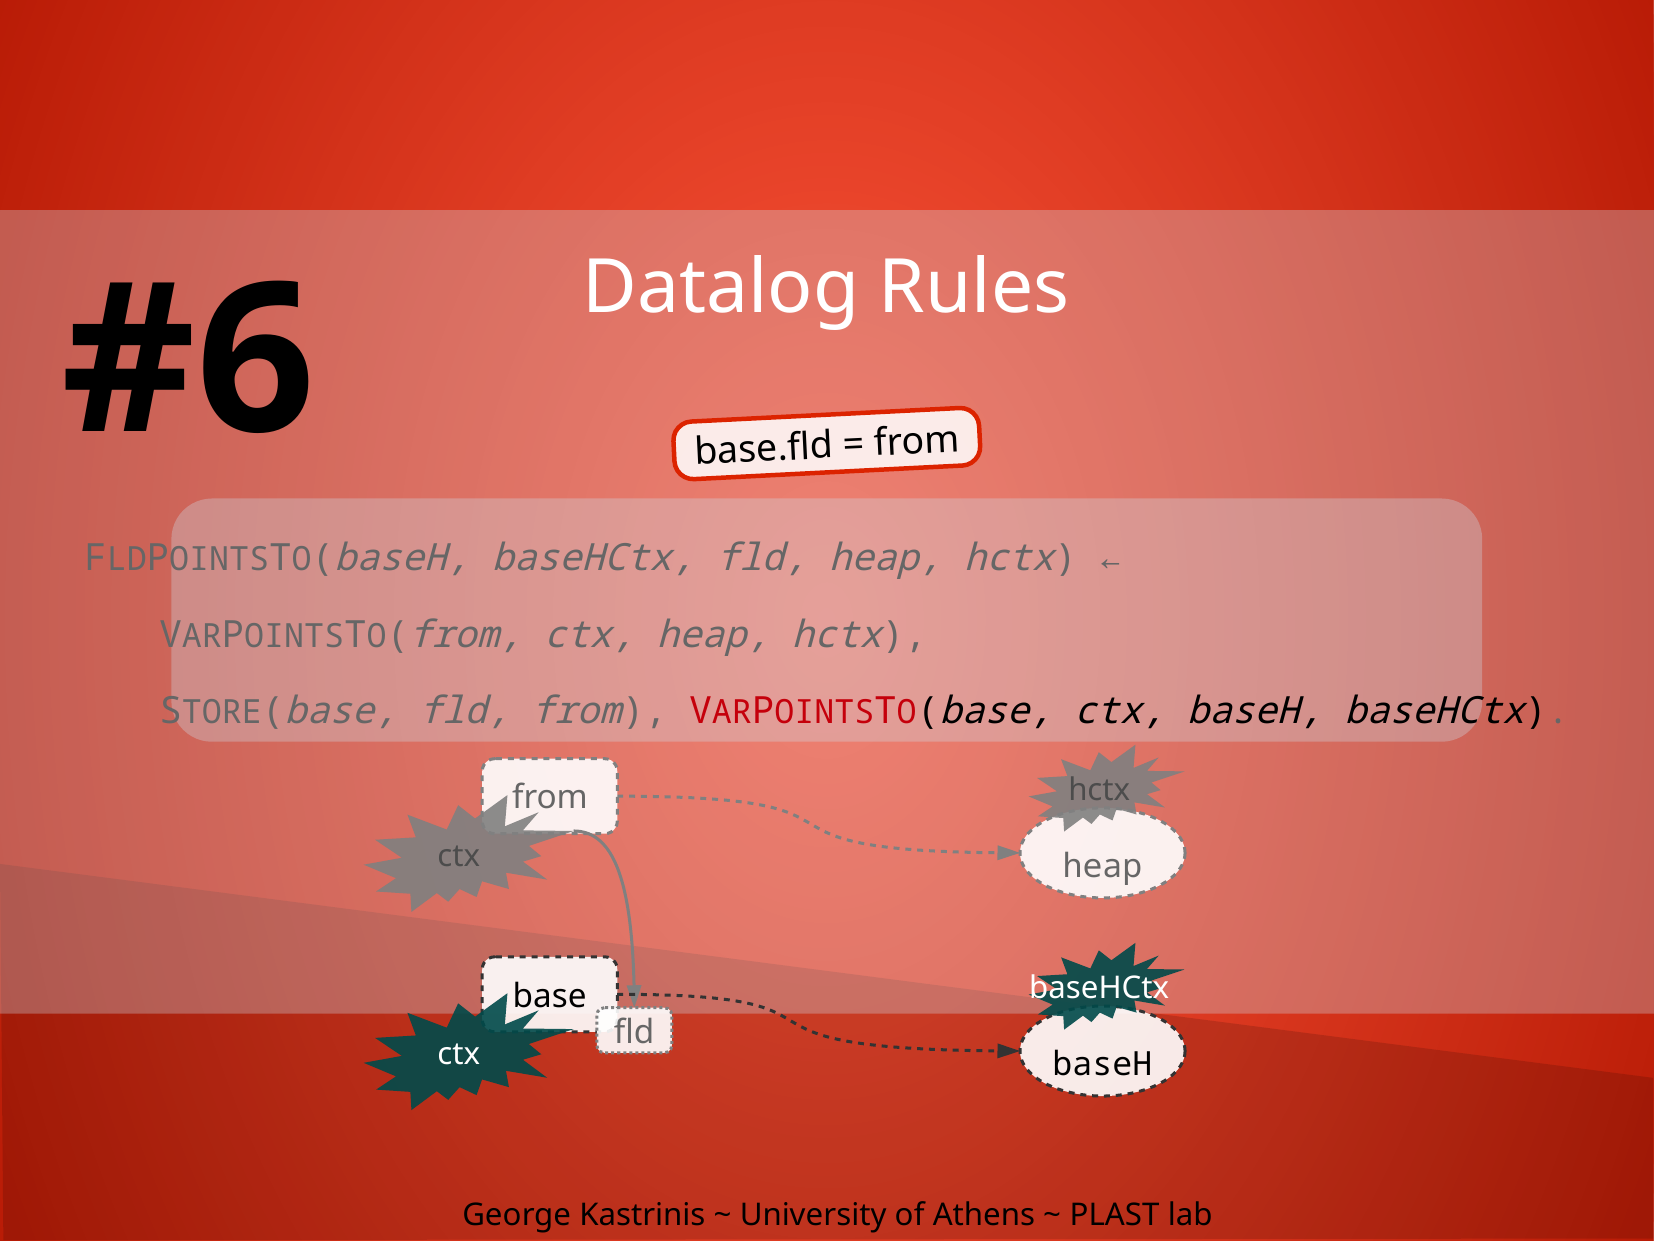

#6
Datalog Rules
base.fld = from
FLDPOINTSTO(baseH, baseHCtx, fld, heap, hctx) ←
	VARPOINTSTO(from, ctx, heap, hctx),
	STORE(base, fld, from), VARPOINTSTO(base, ctx, baseH, baseHCtx).
hctx
from
ctx
heap
baseHCtx
base
ctx
baseH
fld
George Kastrinis ~ University of Athens ~ PLAST lab